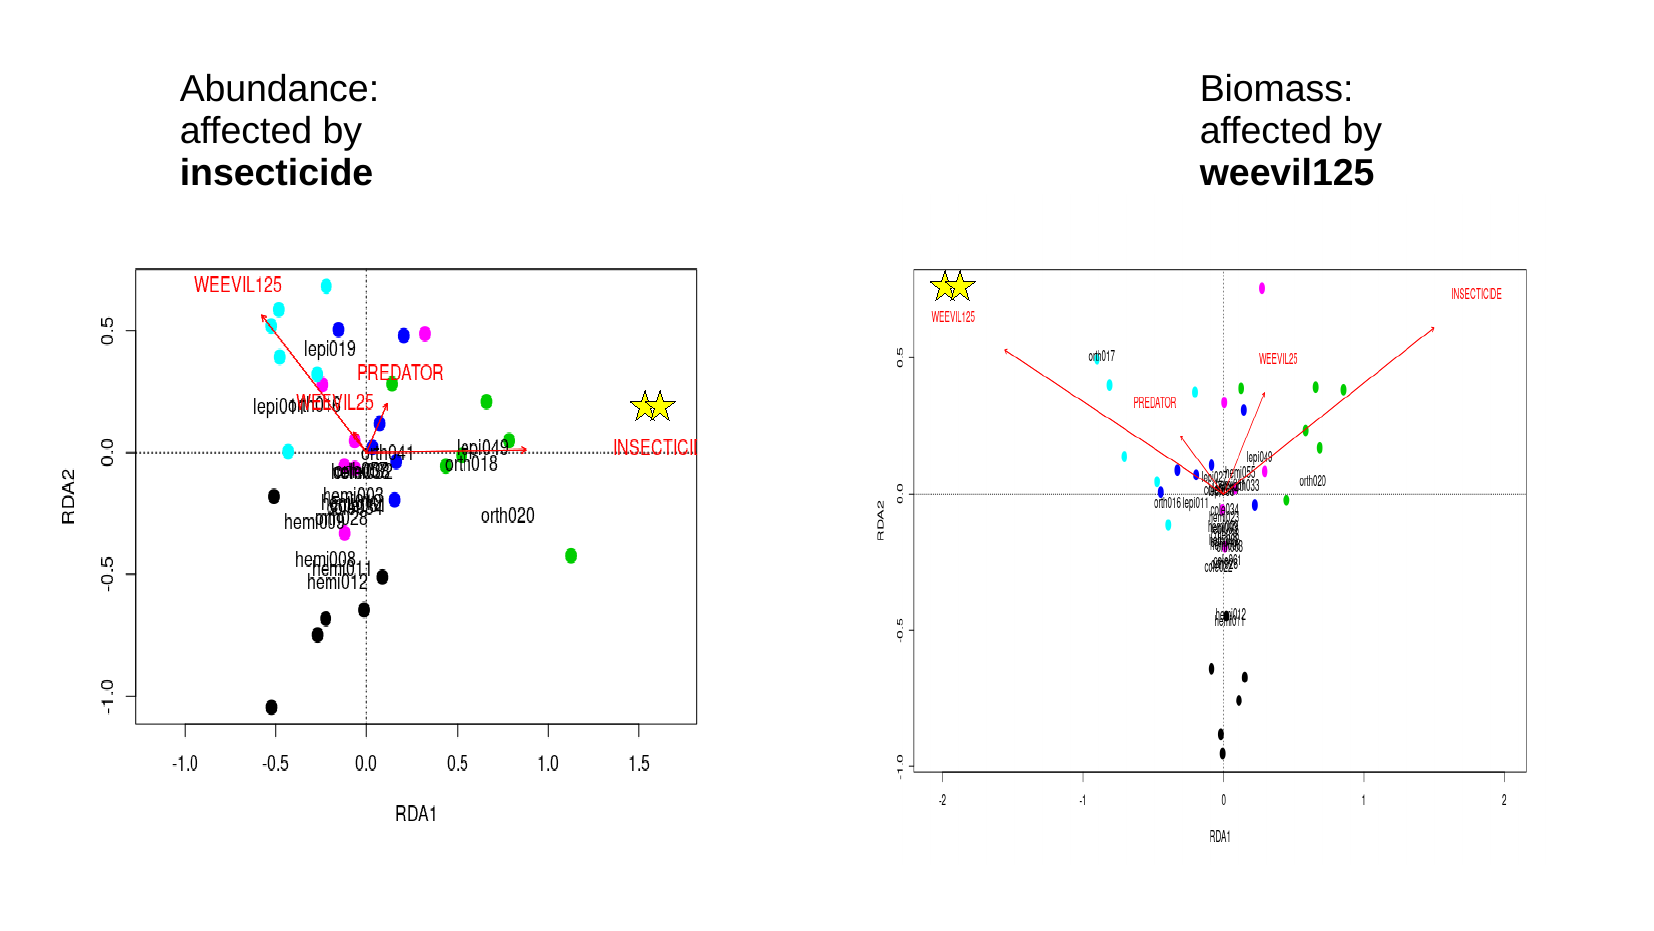

Abundance:
affected by insecticide
Biomass:
affected by weevil125